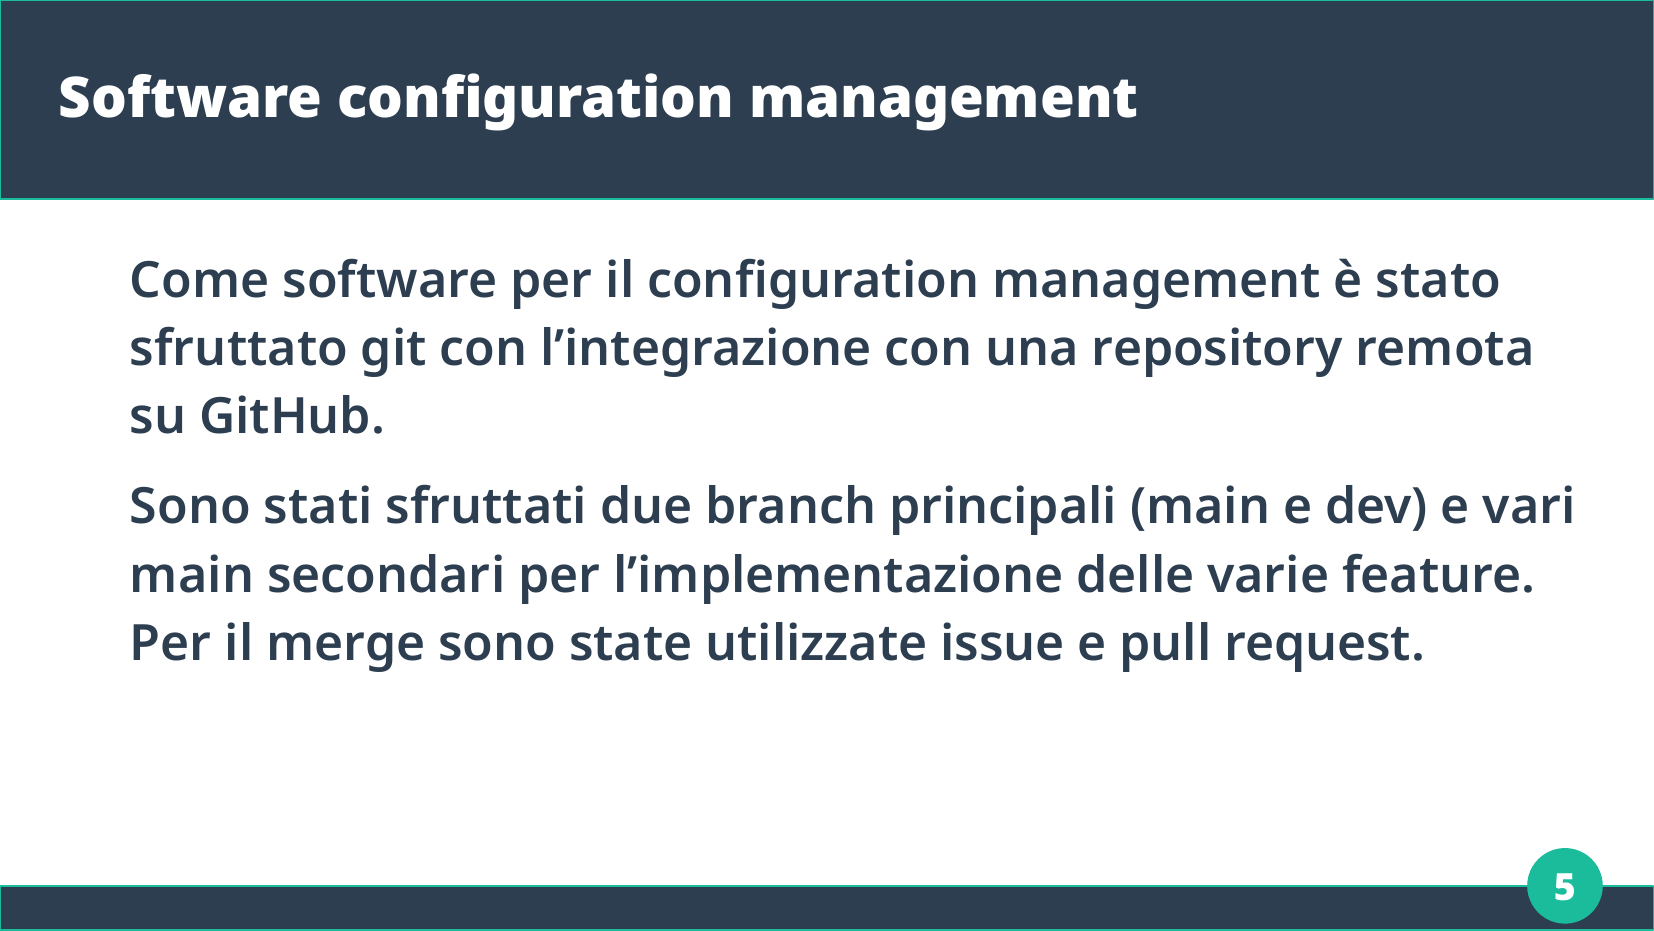

# Software configuration management
Come software per il configuration management è stato sfruttato git con l’integrazione con una repository remota su GitHub.
Sono stati sfruttati due branch principali (main e dev) e vari main secondari per l’implementazione delle varie feature. Per il merge sono state utilizzate issue e pull request.
5